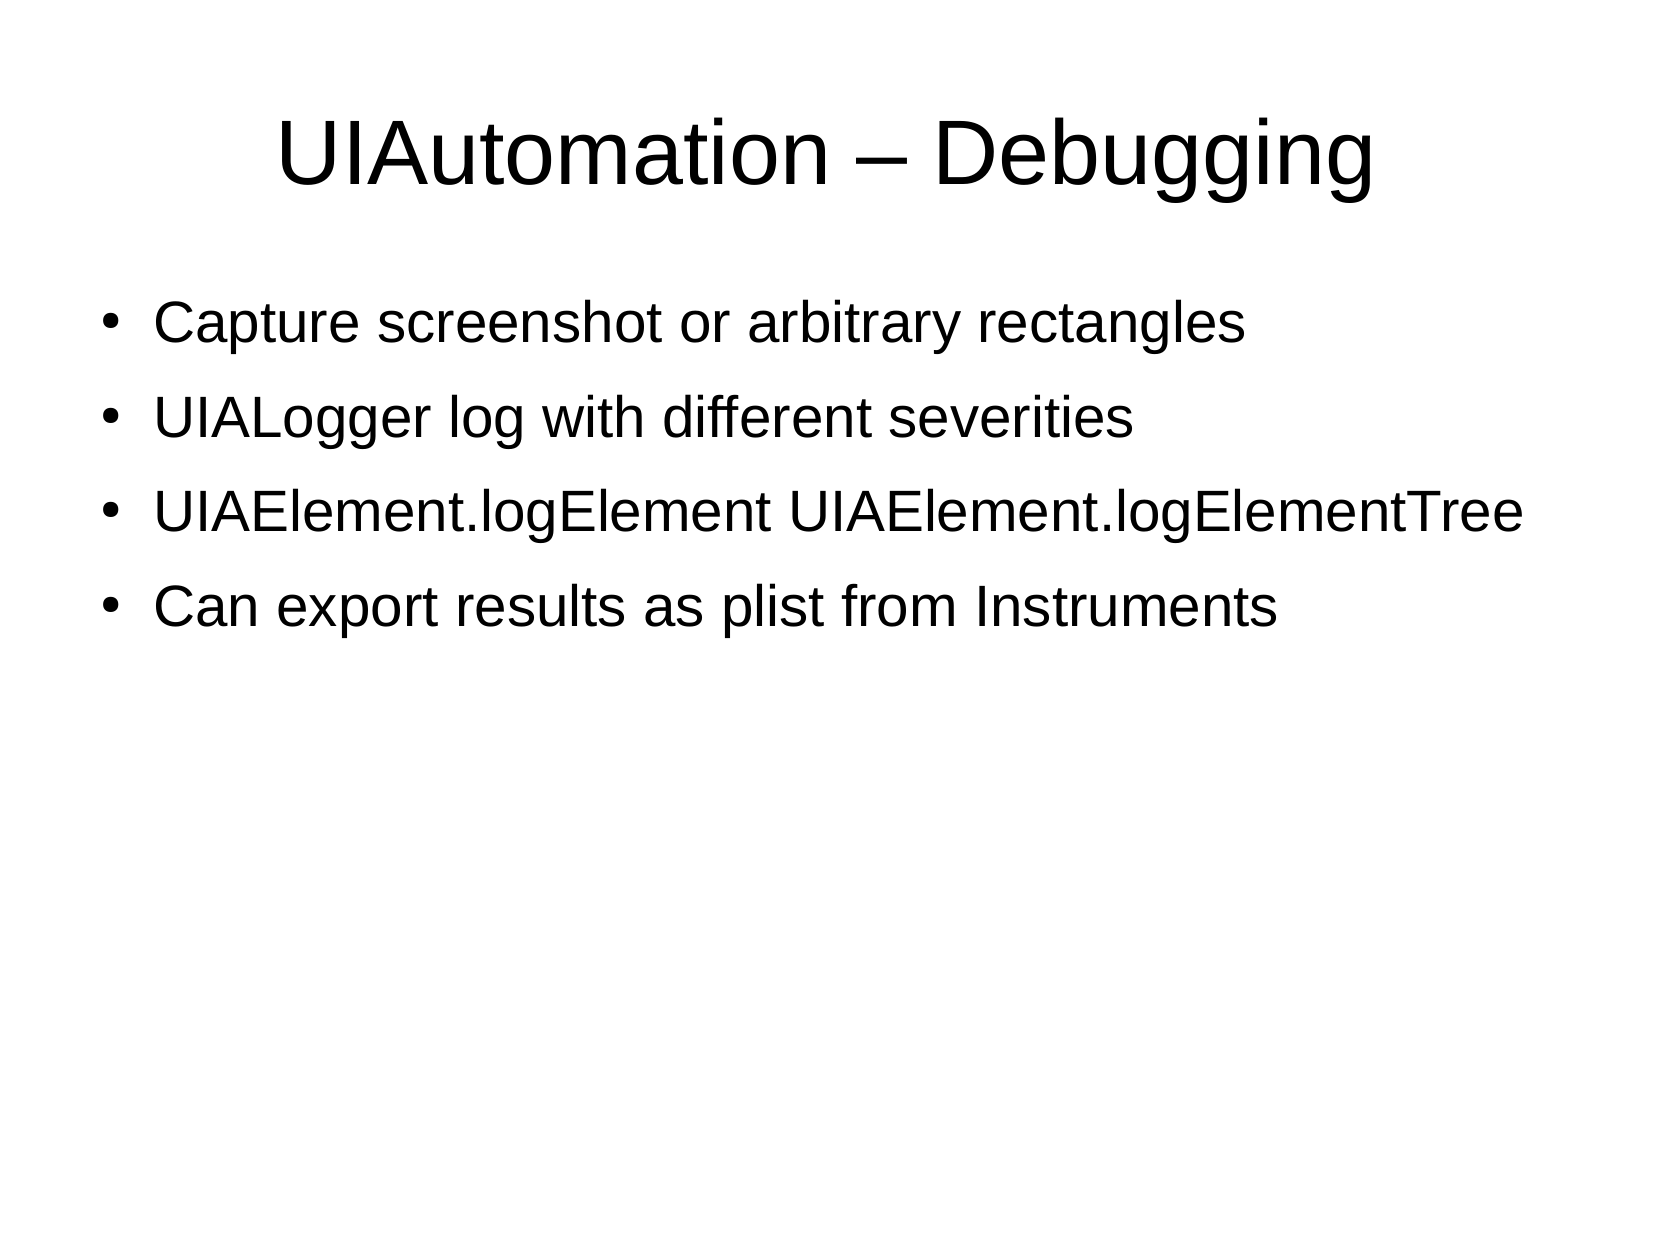

# UIAutomation – Debugging
Capture screenshot or arbitrary rectangles
UIALogger log with different severities
UIAElement.logElement UIAElement.logElementTree
Can export results as plist from Instruments